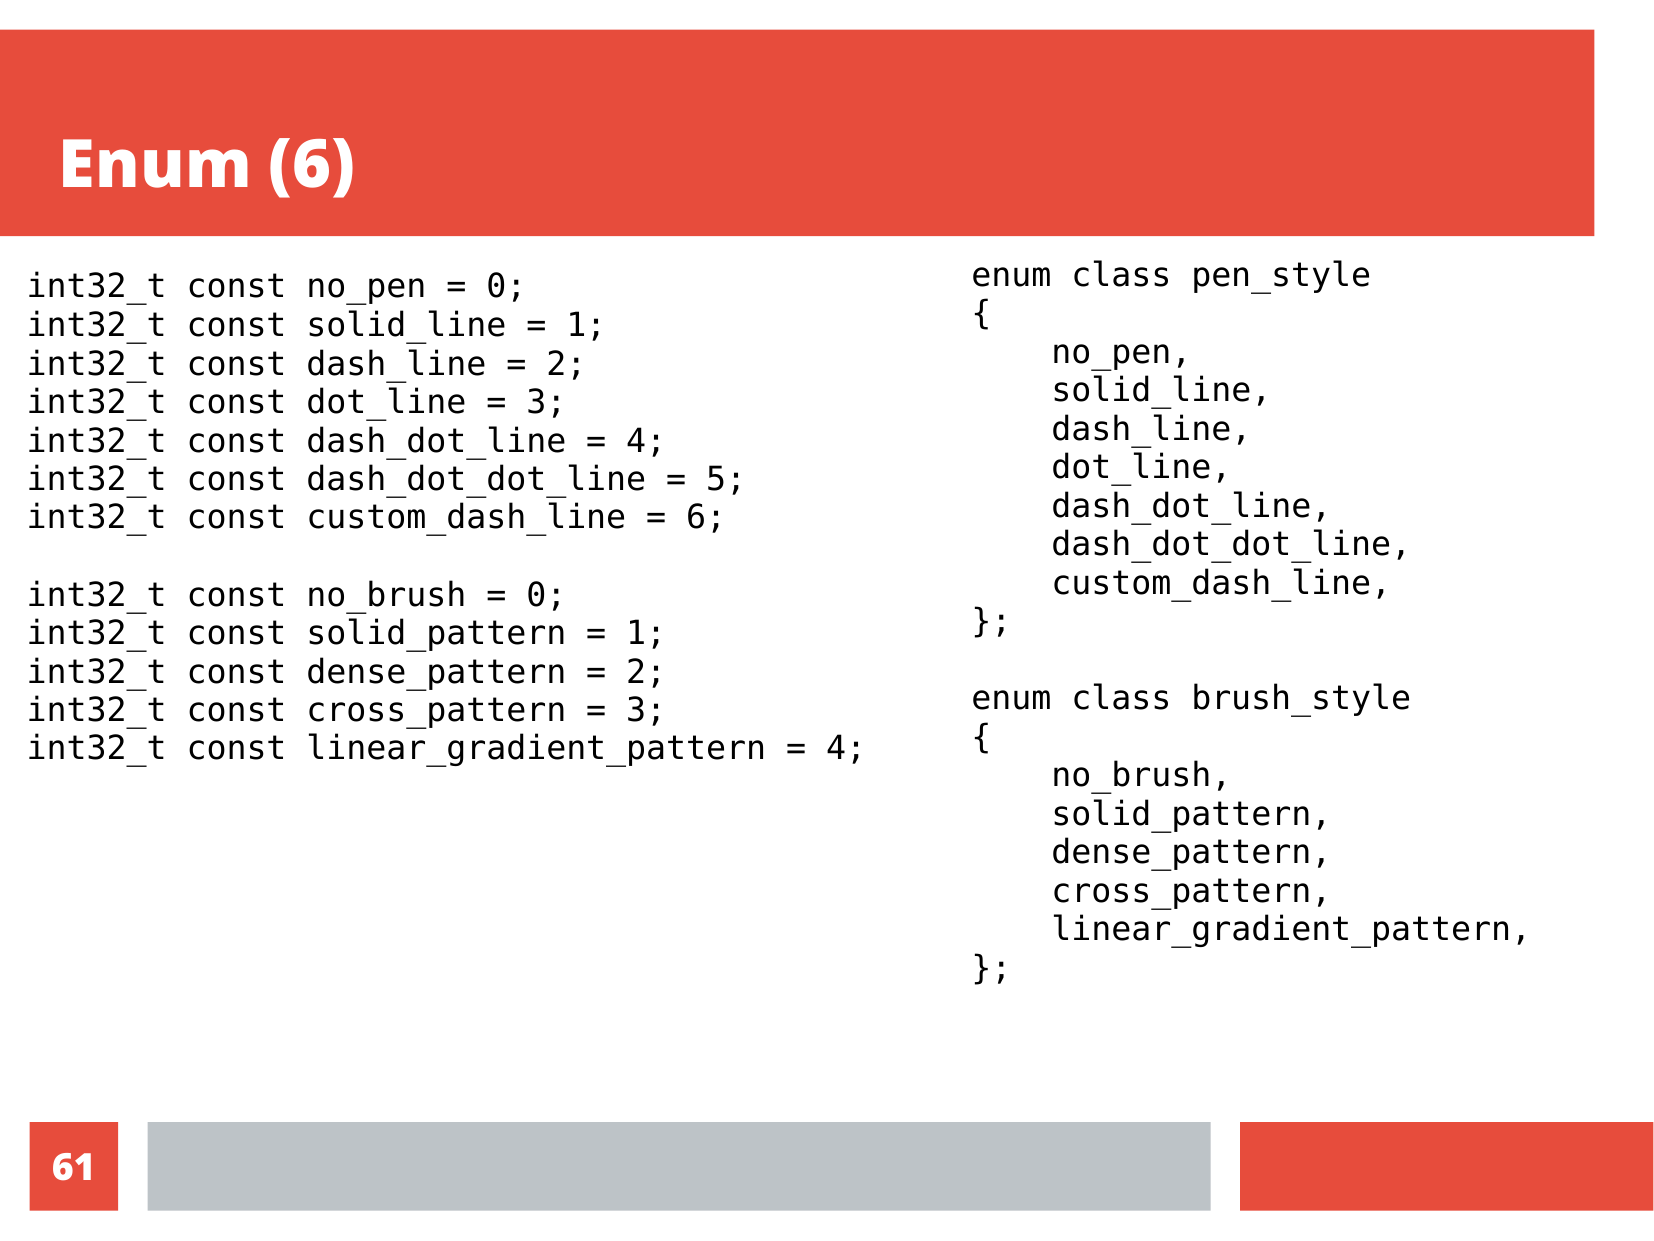

# Enum (6)
enum class pen_style
{
 no_pen,
 solid_line,
 dash_line,
 dot_line,
 dash_dot_line,
 dash_dot_dot_line,
 custom_dash_line,
};
enum class brush_style
{
 no_brush,
 solid_pattern,
 dense_pattern,
 cross_pattern,
 linear_gradient_pattern,
};
int32_t const no_pen = 0;
int32_t const solid_line = 1;
int32_t const dash_line = 2;
int32_t const dot_line = 3;
int32_t const dash_dot_line = 4;
int32_t const dash_dot_dot_line = 5;
int32_t const custom_dash_line = 6;
int32_t const no_brush = 0;
int32_t const solid_pattern = 1;
int32_t const dense_pattern = 2;
int32_t const cross_pattern = 3;
int32_t const linear_gradient_pattern = 4;
61